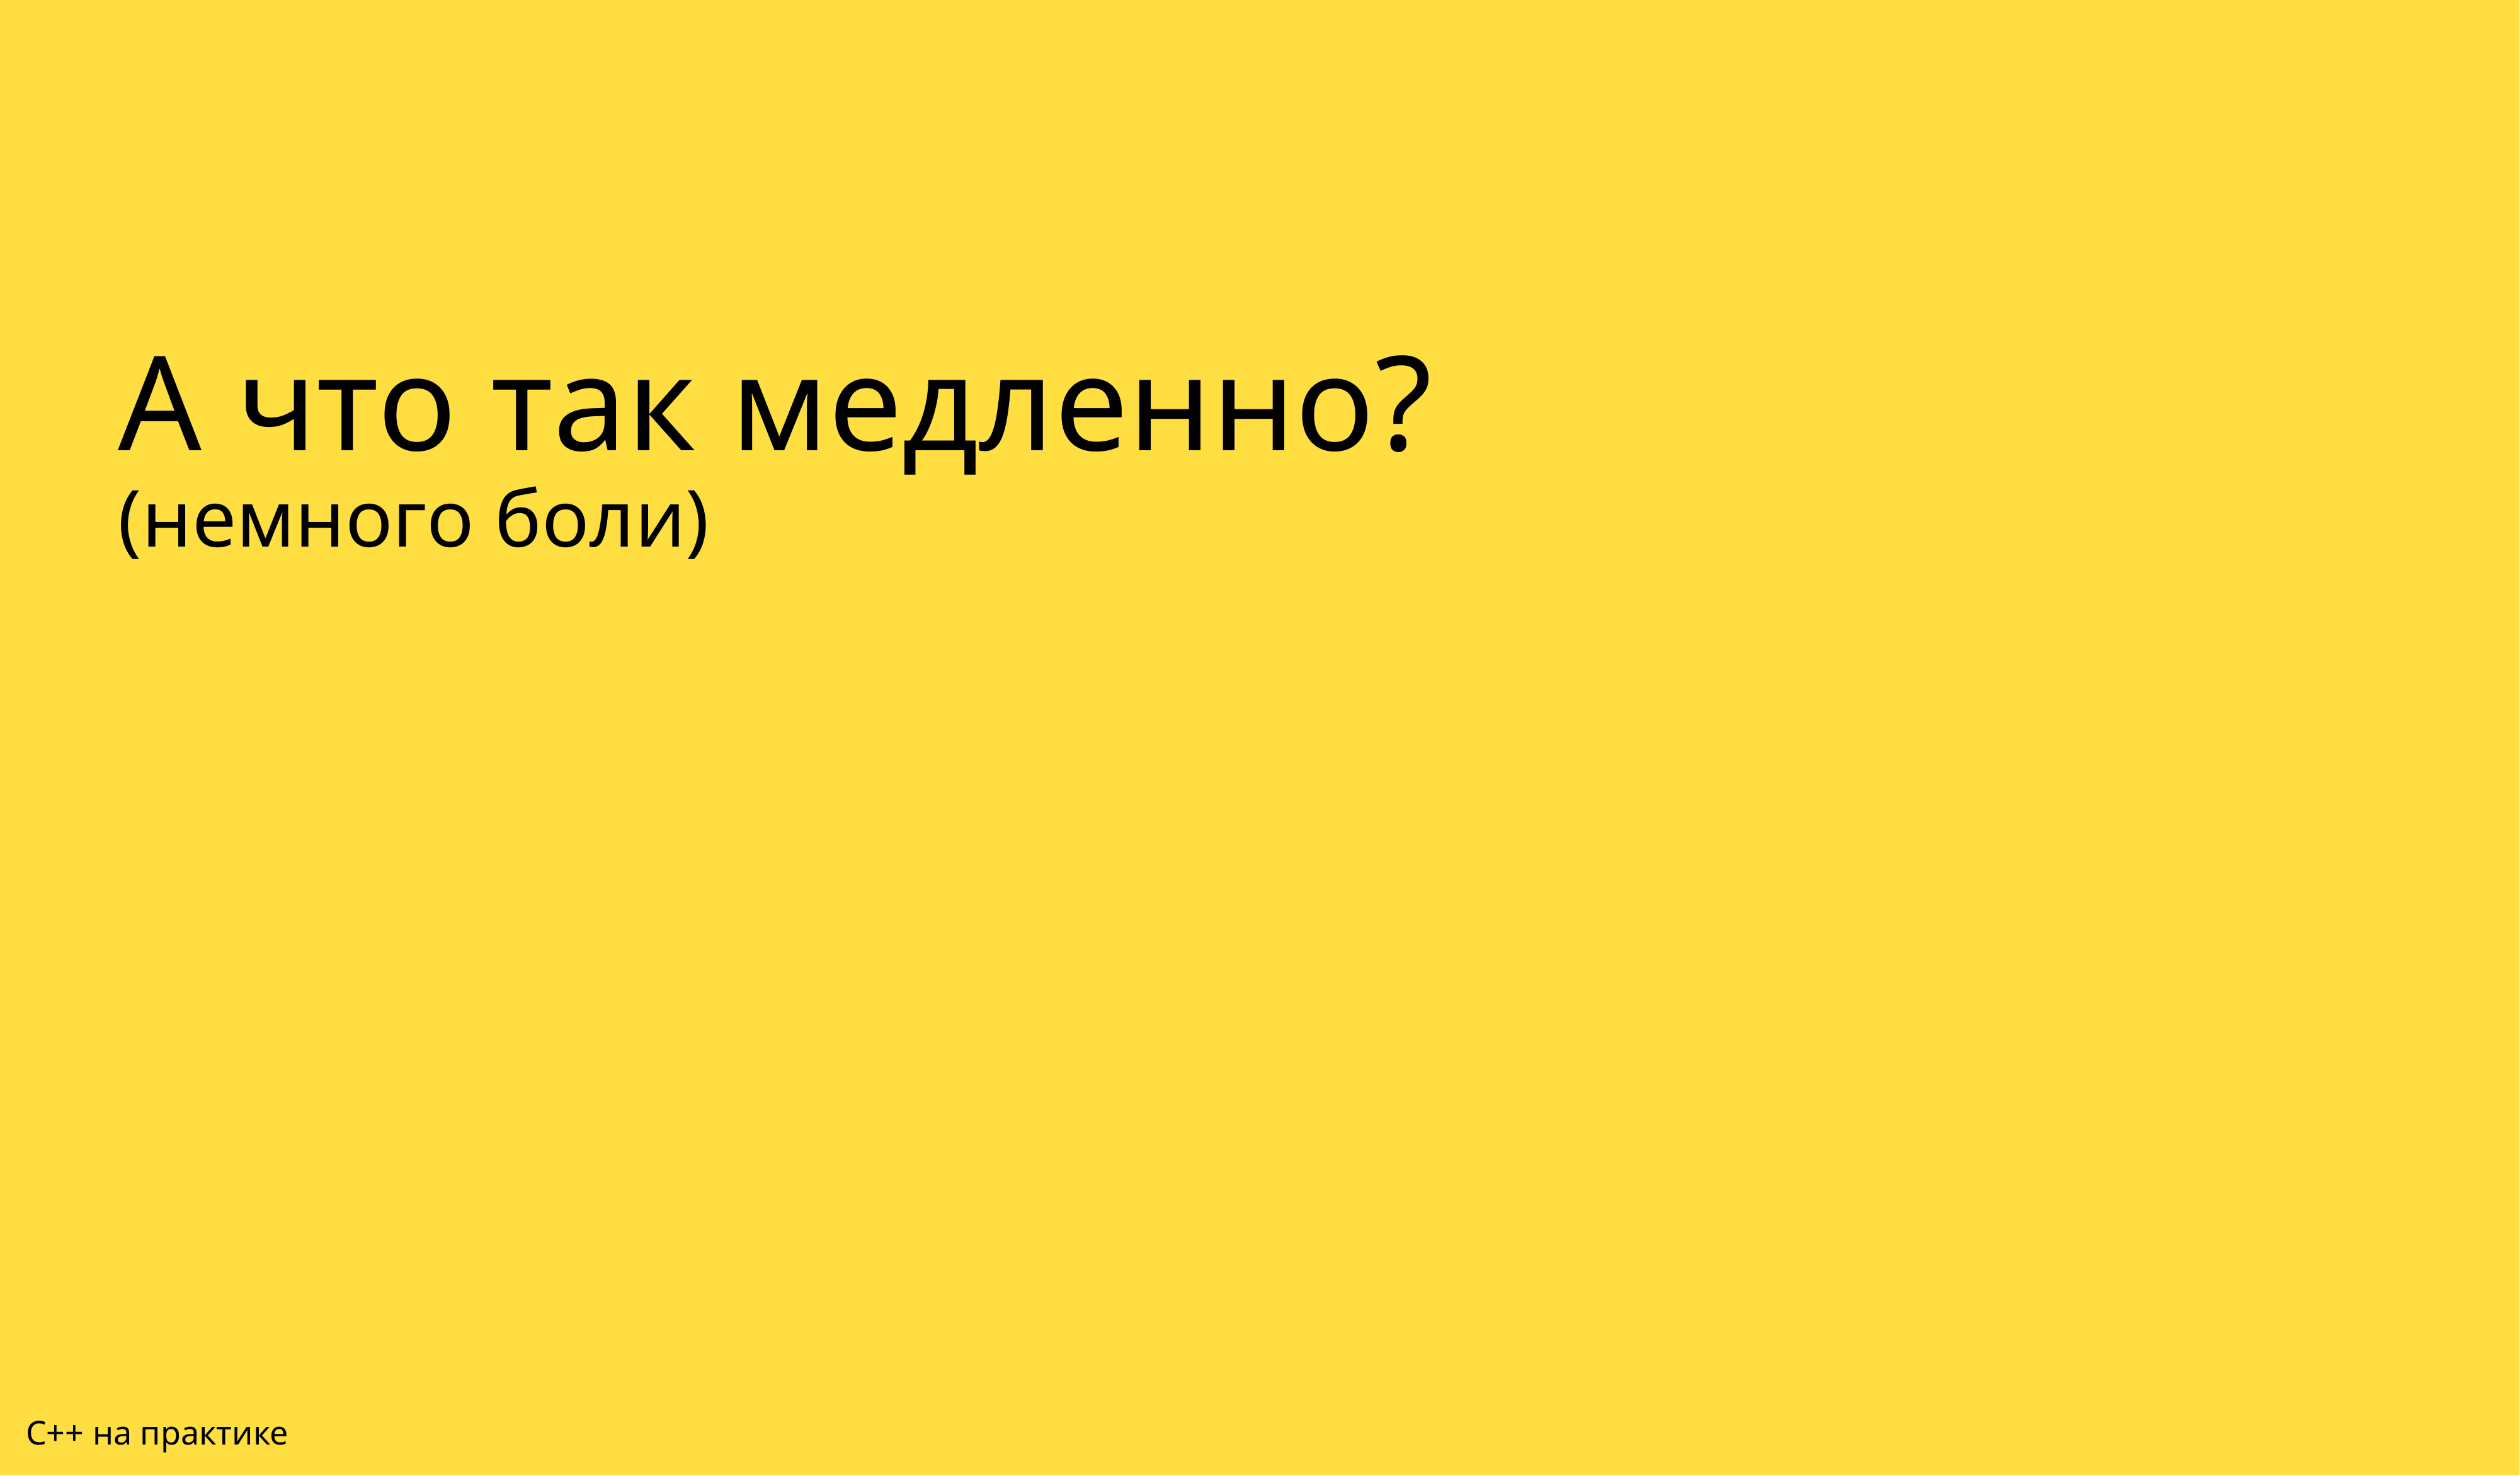

# А что так медленно? (немного боли)
C++ на практике